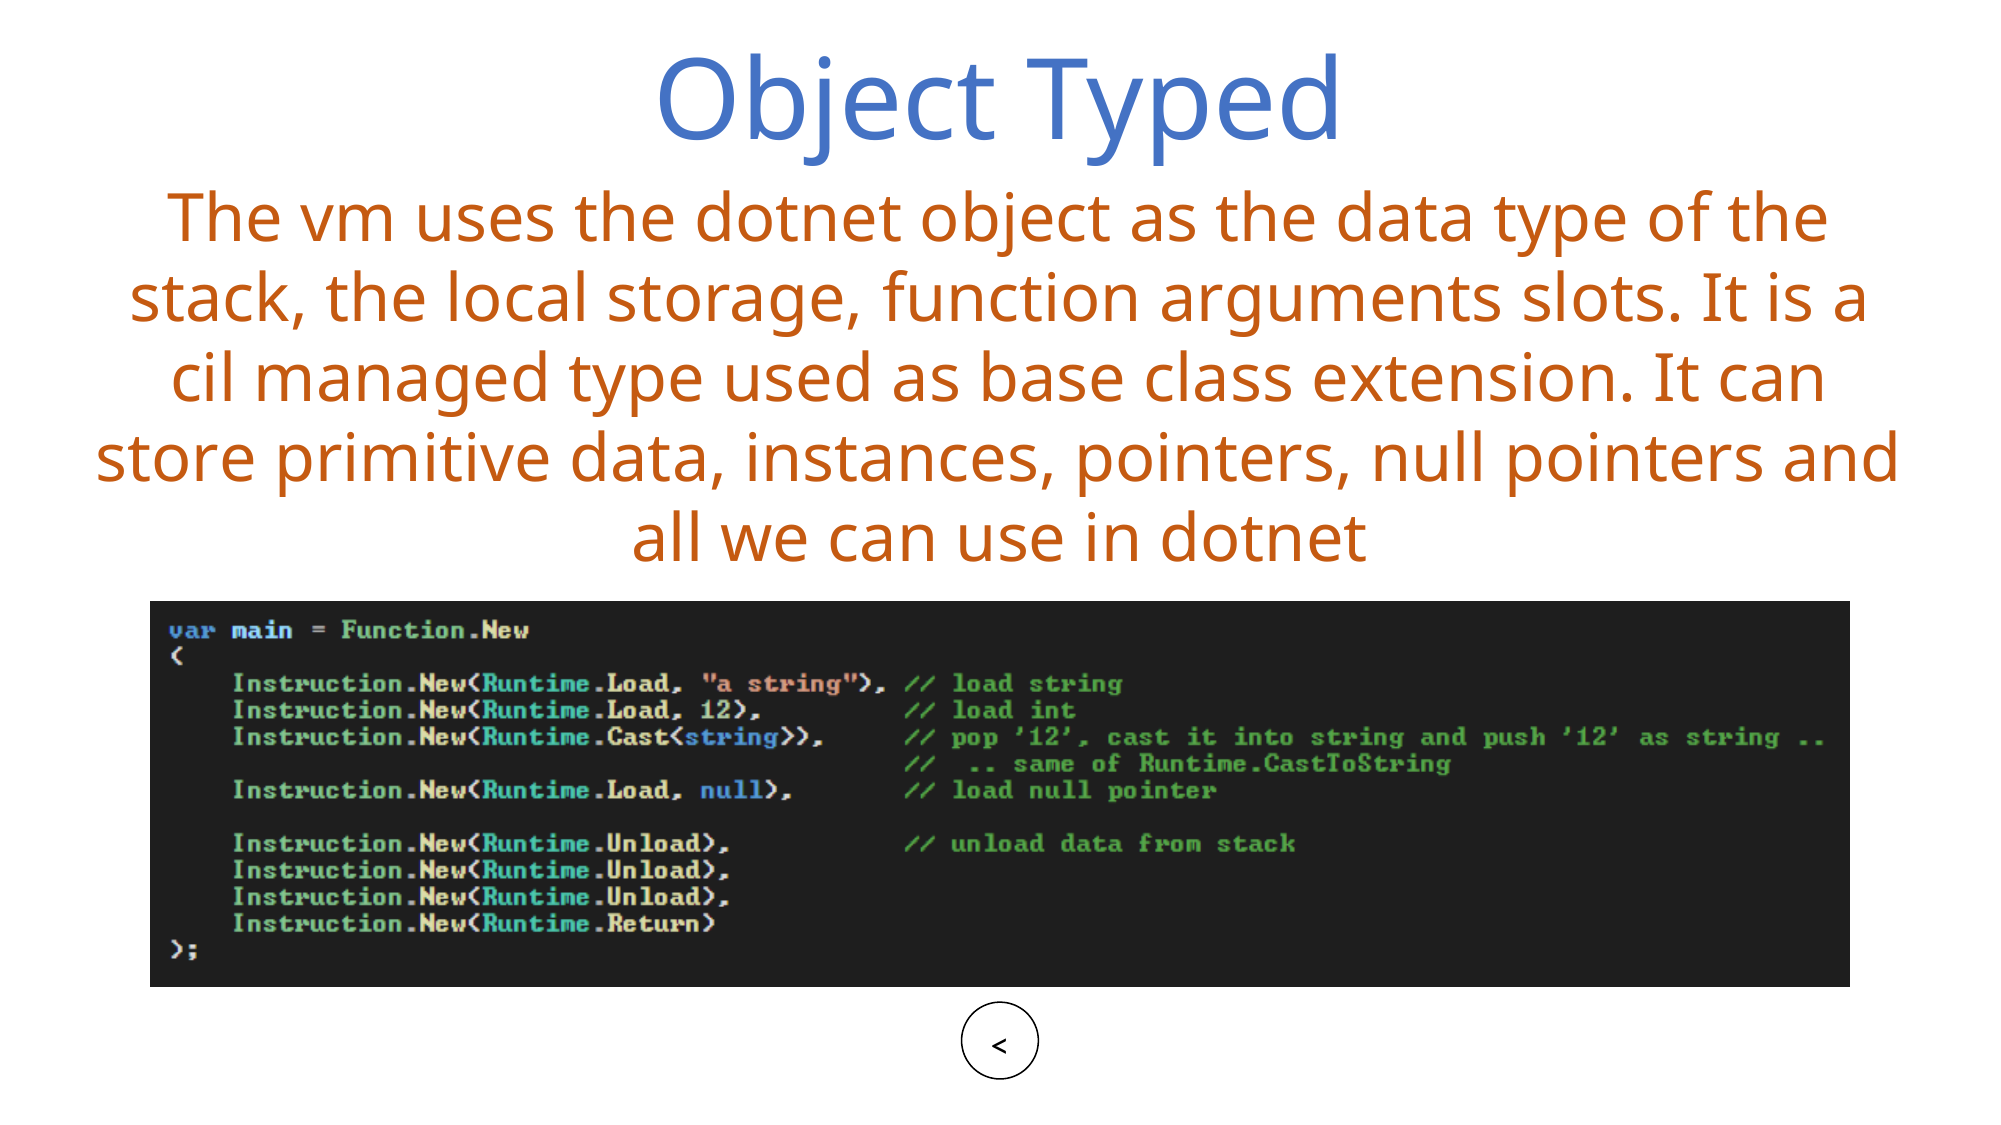

Object Typed
The vm uses the dotnet object as the data type of the stack, the local storage, function arguments slots. It is a cil managed type used as base class extension. It can store primitive data, instances, pointers, null pointers and all we can use in dotnet
<